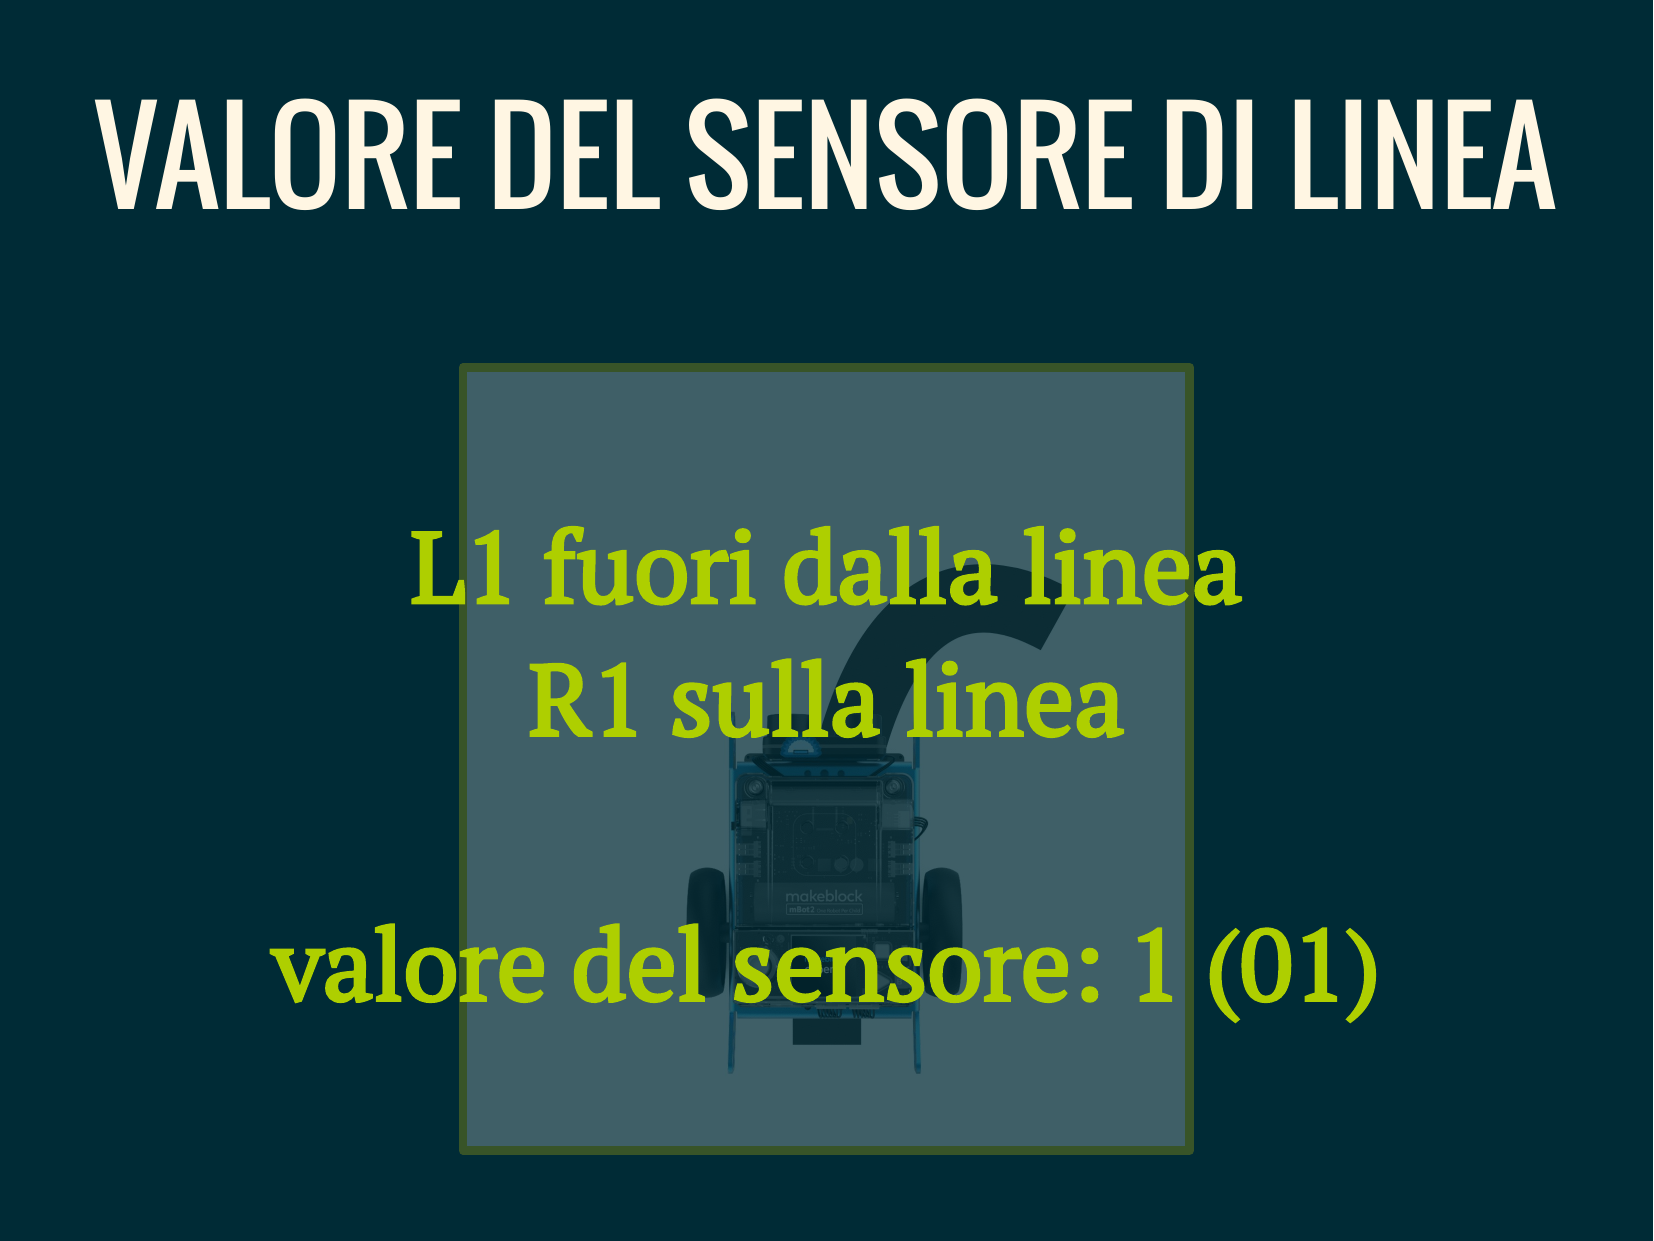

# Valore del sensore di linea
L1 fuori dalla linea
R1 sulla linea
valore del sensore: 1 (01)